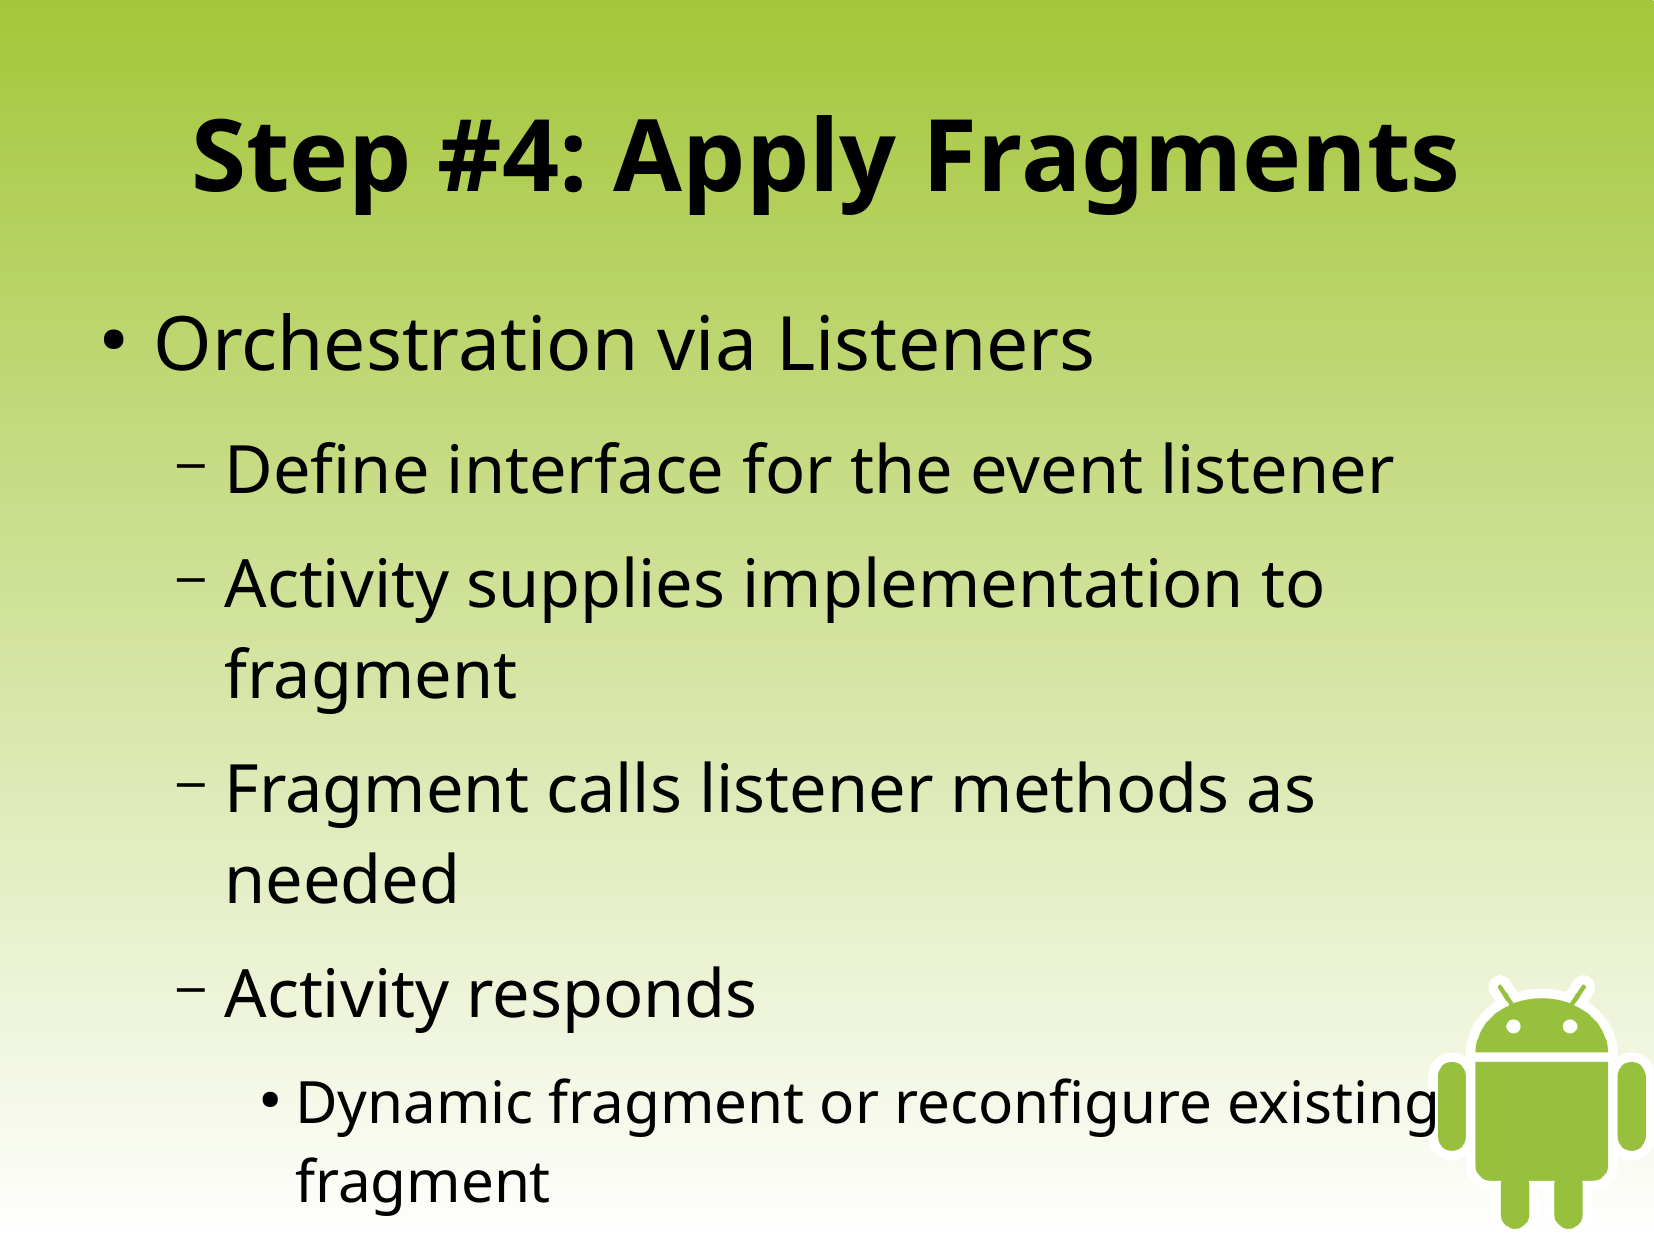

# Step #4: Apply Fragments
Orchestration via Listeners
Define interface for the event listener
Activity supplies implementation to fragment
Fragment calls listener methods as needed
Activity responds
Dynamic fragment or reconfigure existing
fragment
Start an activity